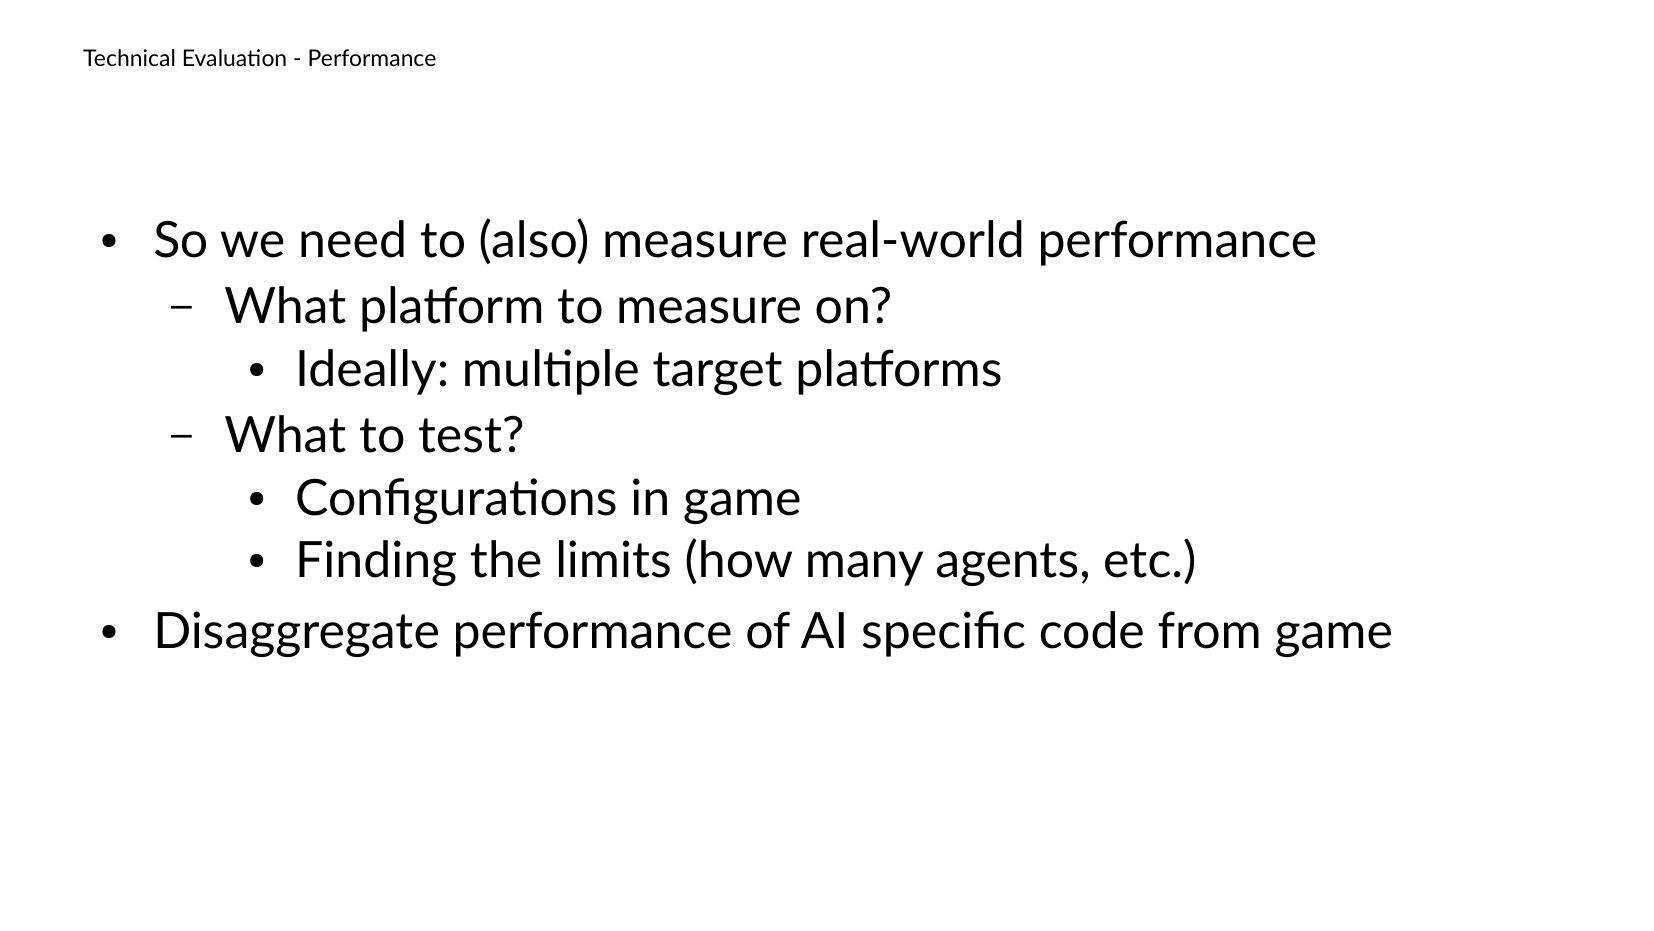

# Technical Evaluation - Performance
So we need to (also) measure real-world performance
What platform to measure on?
Ideally: multiple target platforms
What to test?
Configurations in game
Finding the limits (how many agents, etc.)
Disaggregate performance of AI specific code from game